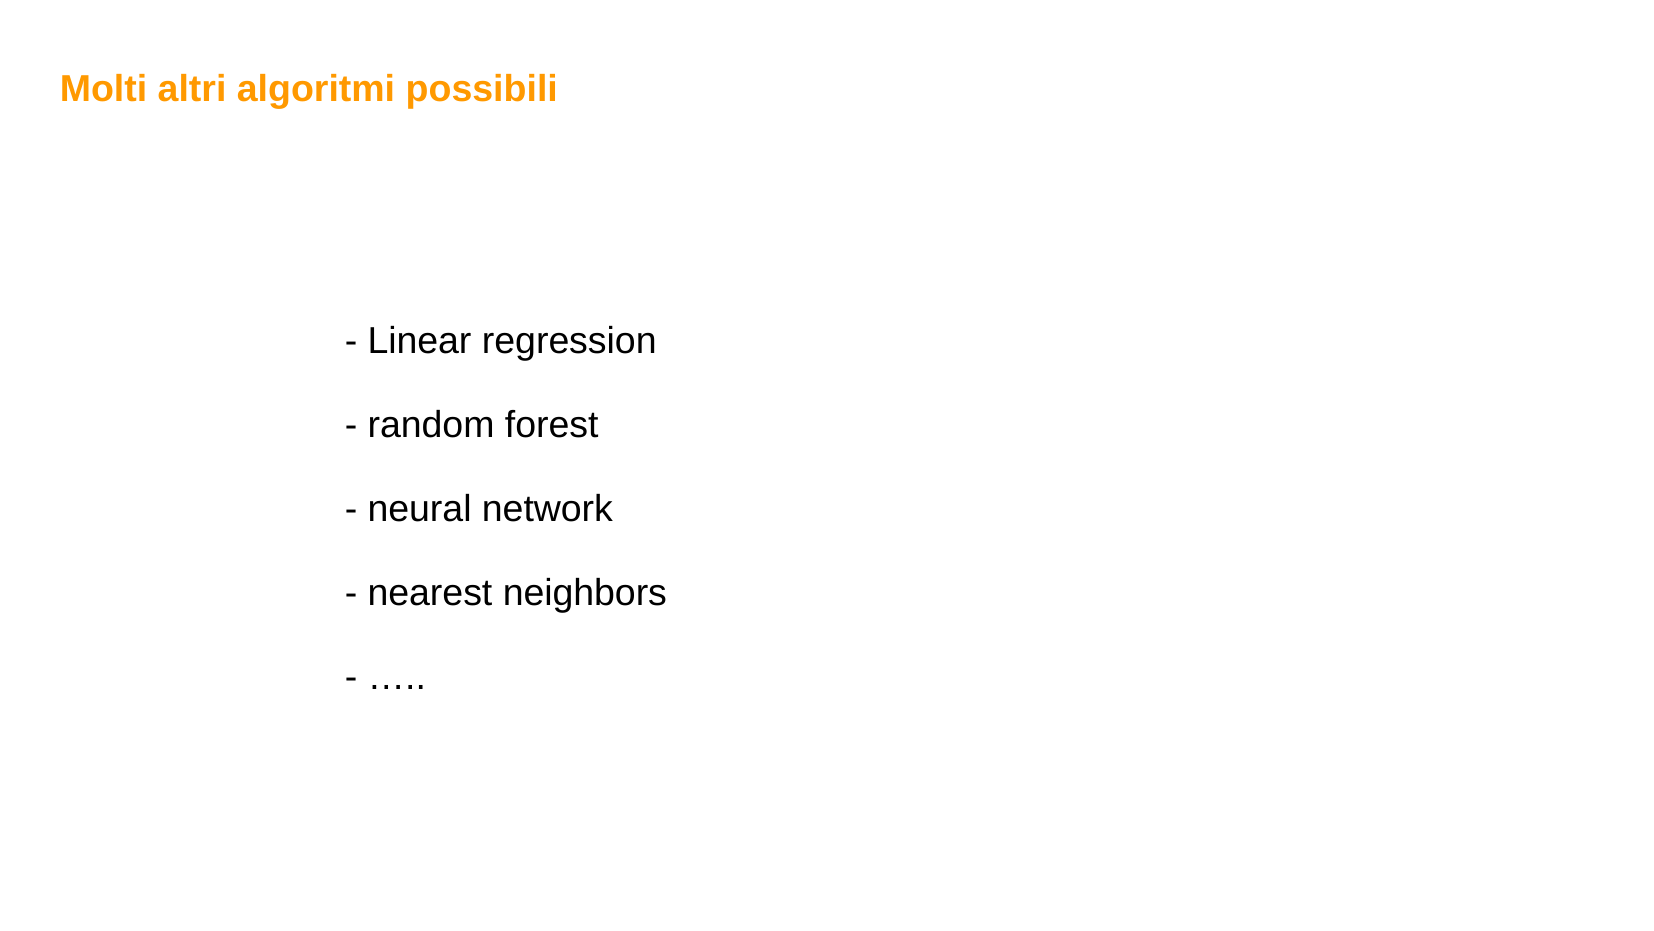

Molti altri algoritmi possibili
- Linear regression
- random forest
- neural network
- nearest neighbors
- …..